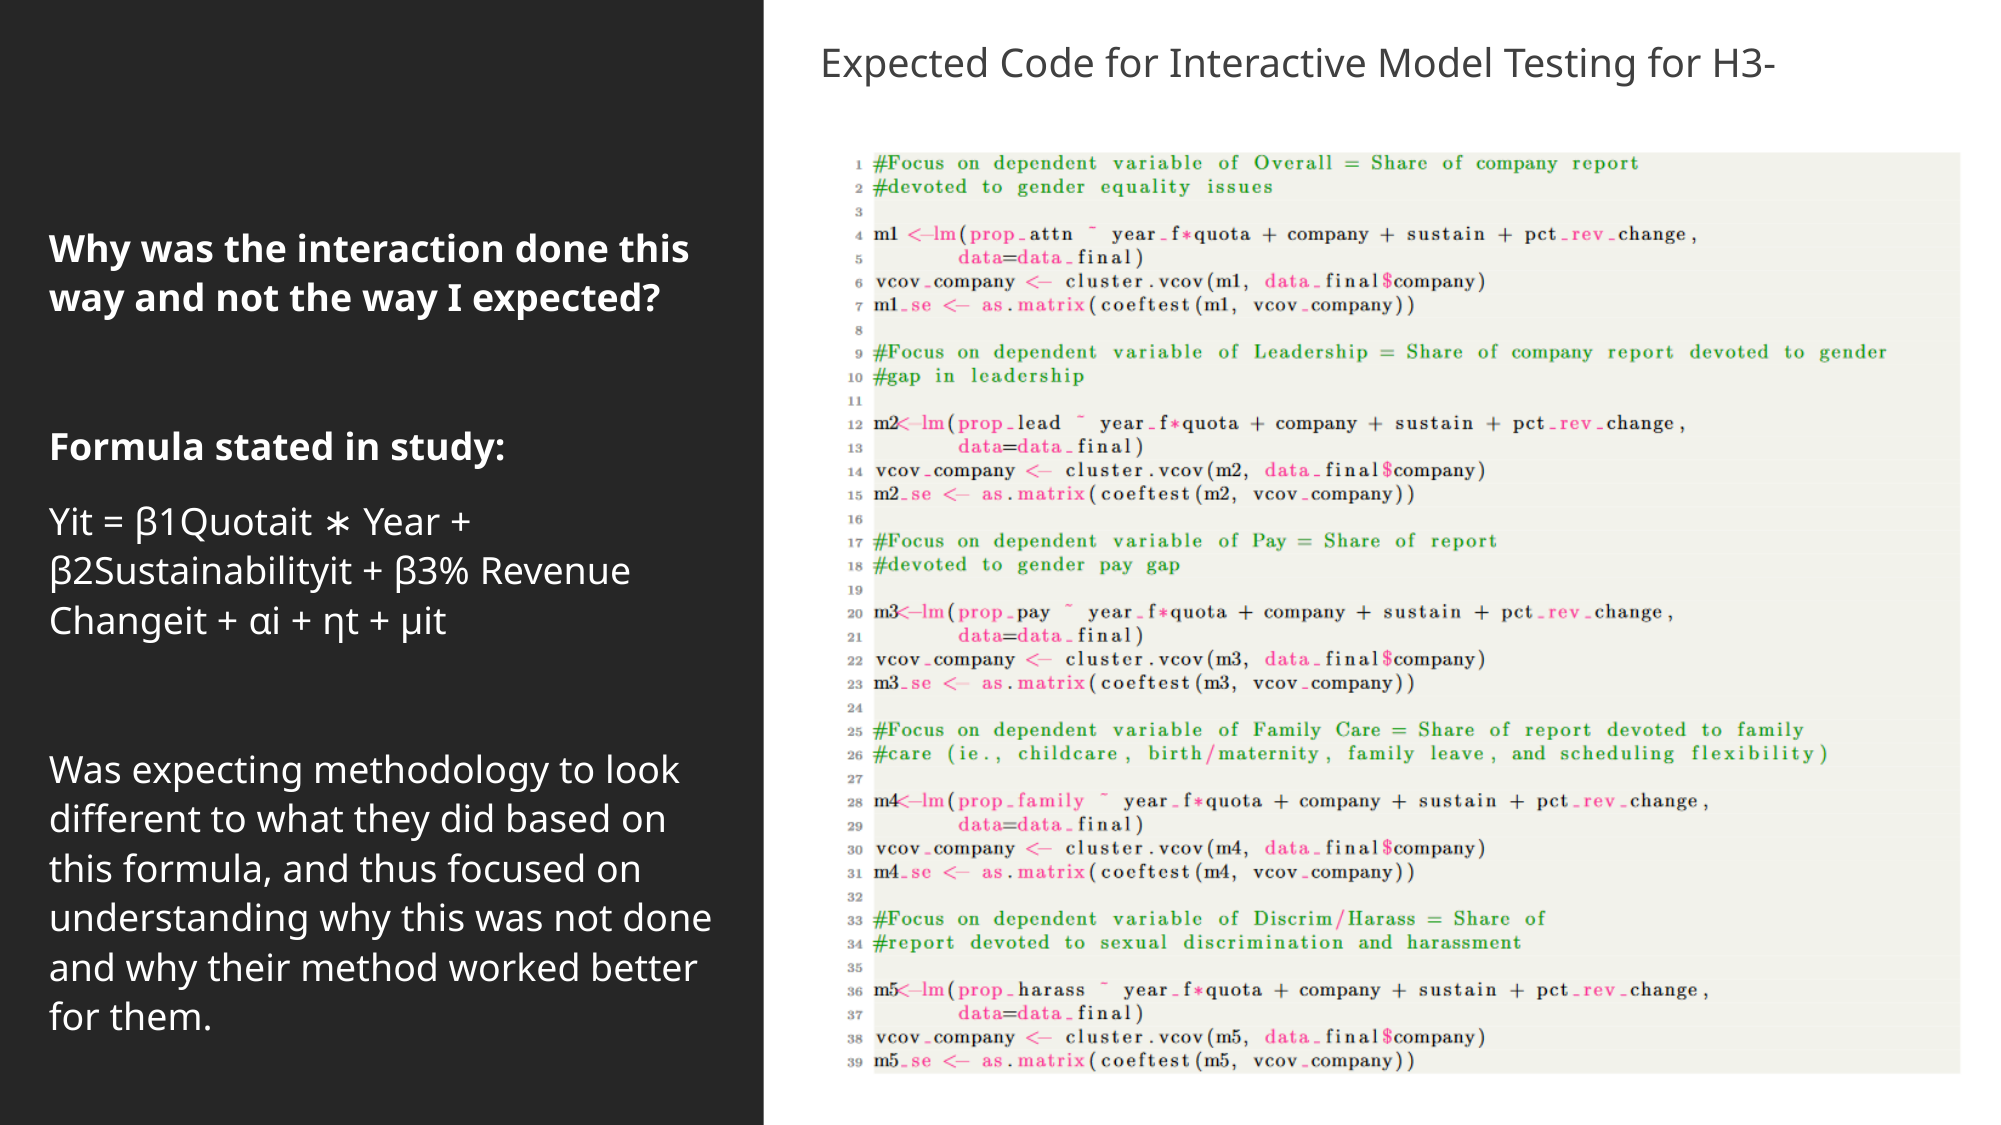

Expected Code for Interactive Model Testing for H3-
# Why was the interaction done this way and not the way I expected?
Formula stated in study:
Yit = β1Quotait ∗ Year + β2Sustainabilityit + β3% Revenue Changeit + αi + ηt + µit
Was expecting methodology to look different to what they did based on this formula, and thus focused on understanding why this was not done and why their method worked better for them.